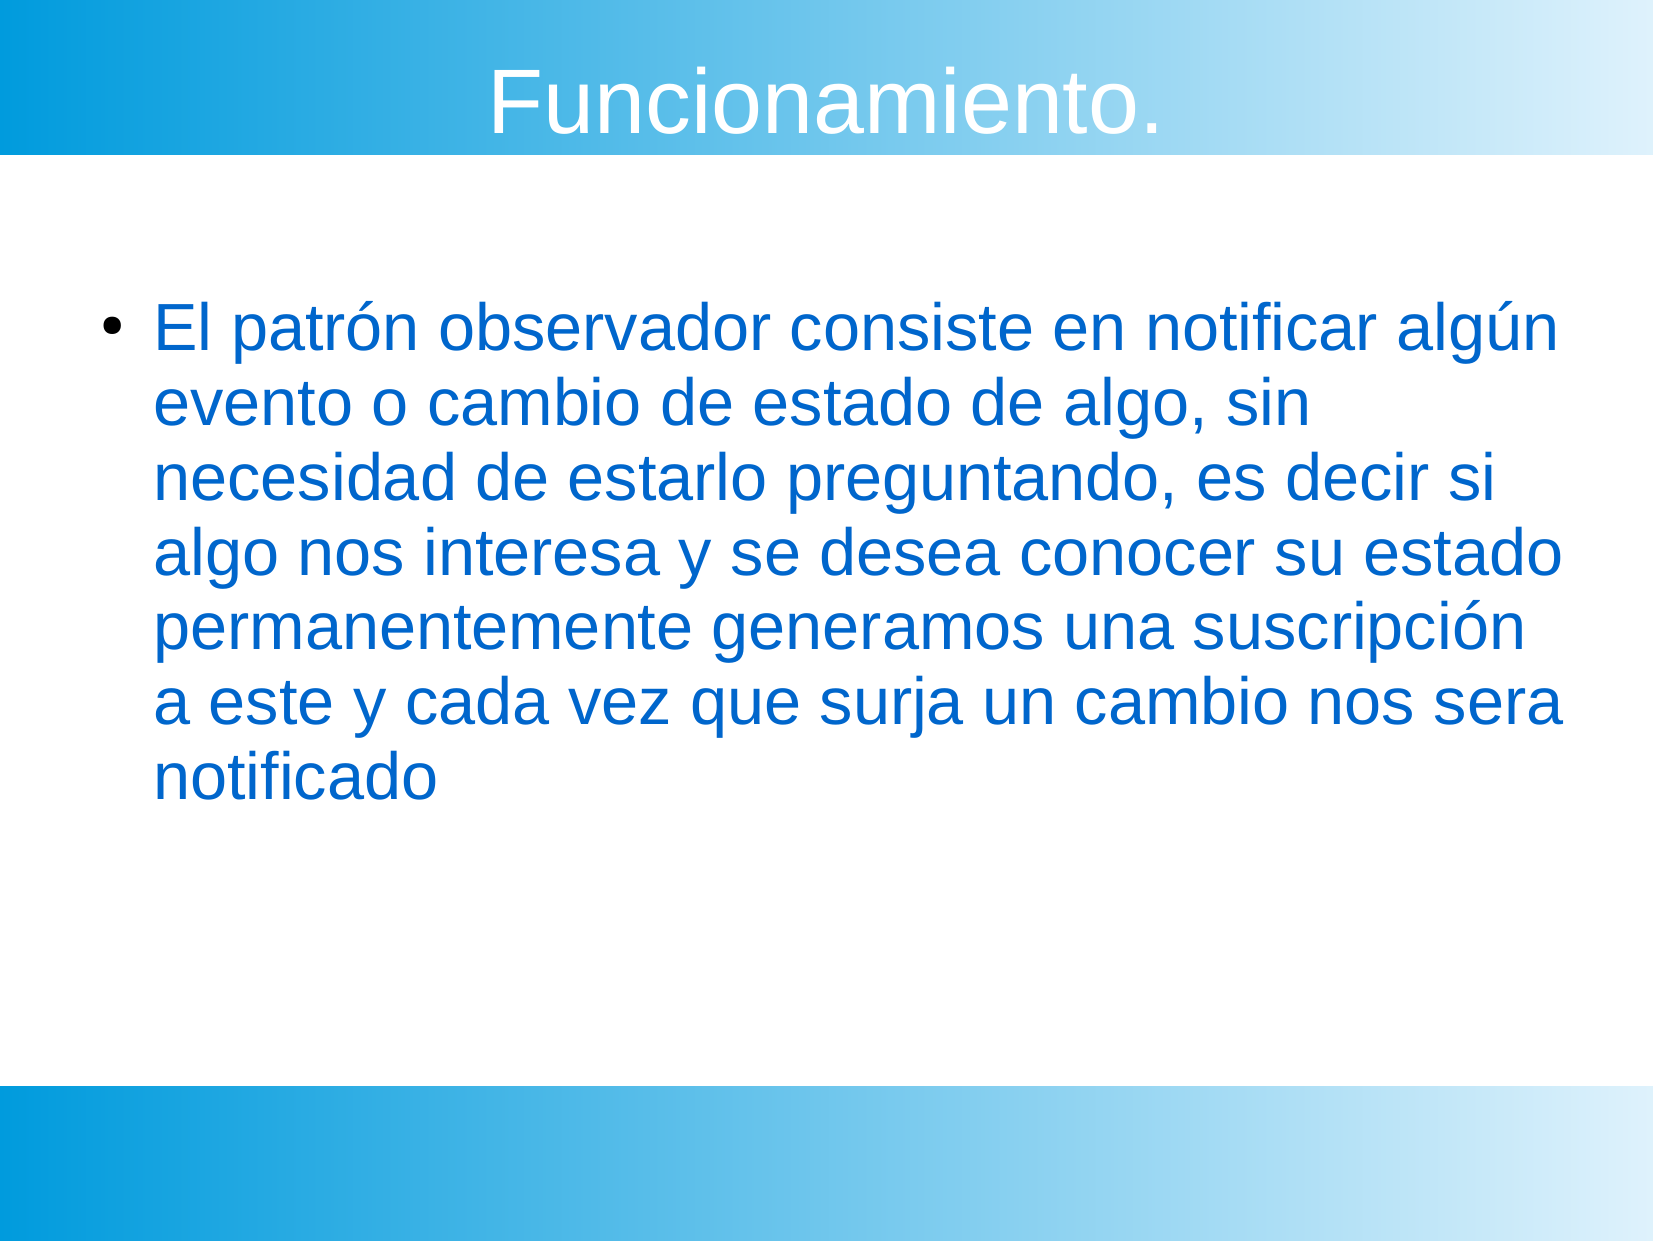

# Funcionamiento.
El patrón observador consiste en notificar algún evento o cambio de estado de algo, sin necesidad de estarlo preguntando, es decir si algo nos interesa y se desea conocer su estado permanentemente generamos una suscripción a este y cada vez que surja un cambio nos sera notificado